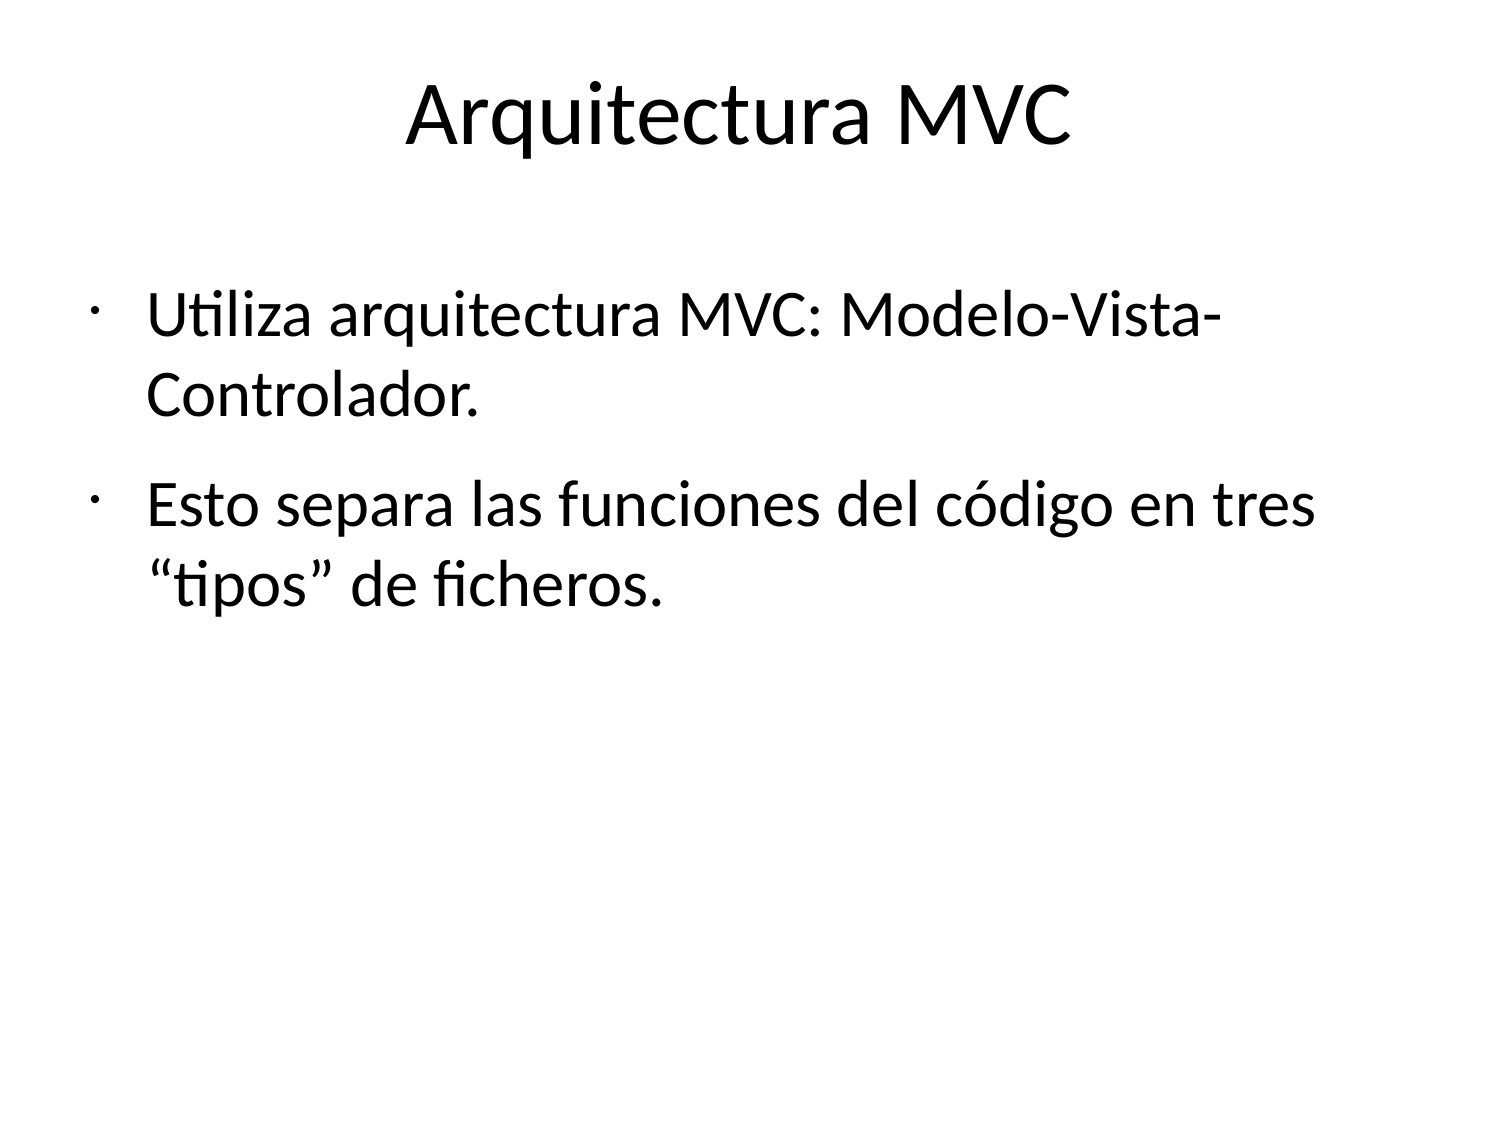

# Arquitectura MVC
Utiliza arquitectura MVC: Modelo-Vista-Controlador.
Esto separa las funciones del código en tres “tipos” de ficheros.